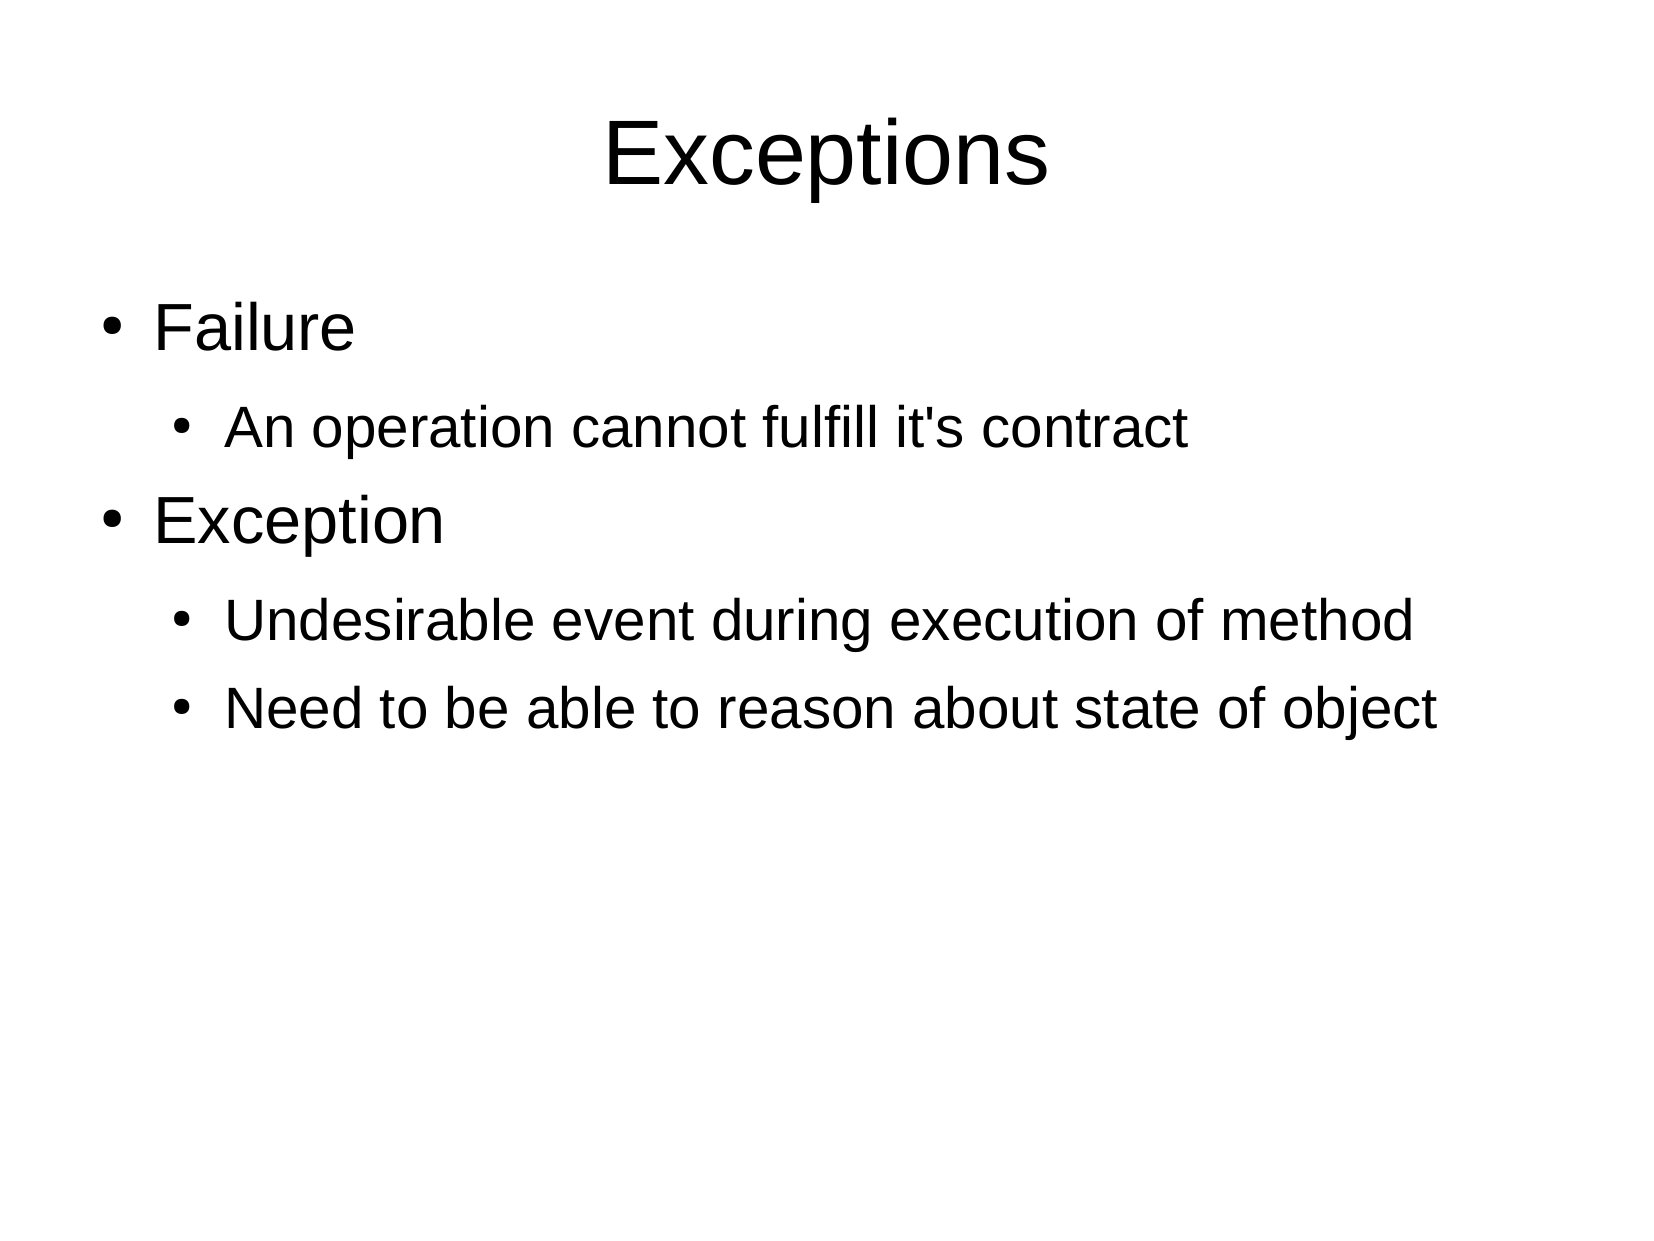

# Exceptions
Failure
An operation cannot fulfill it's contract
Exception
Undesirable event during execution of method
Need to be able to reason about state of object